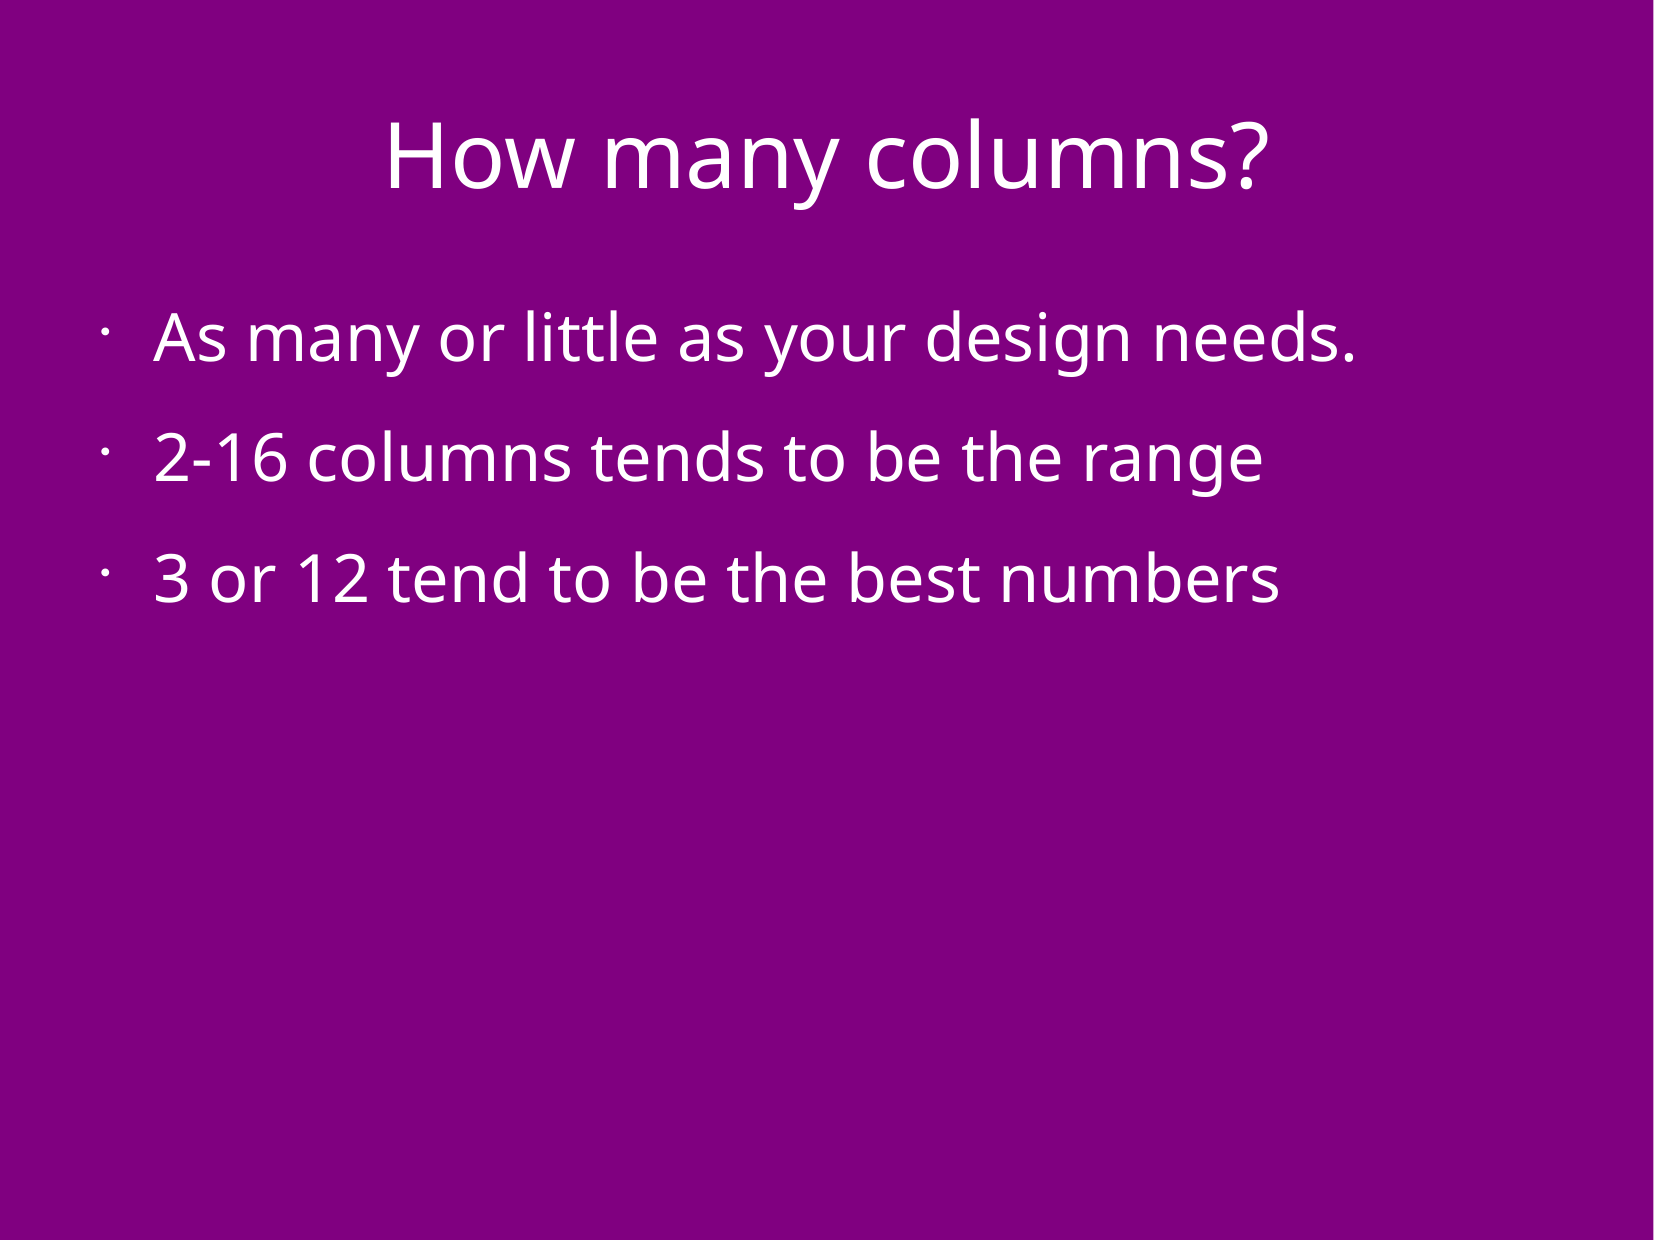

# How many columns?
As many or little as your design needs.
2-16 columns tends to be the range
3 or 12 tend to be the best numbers